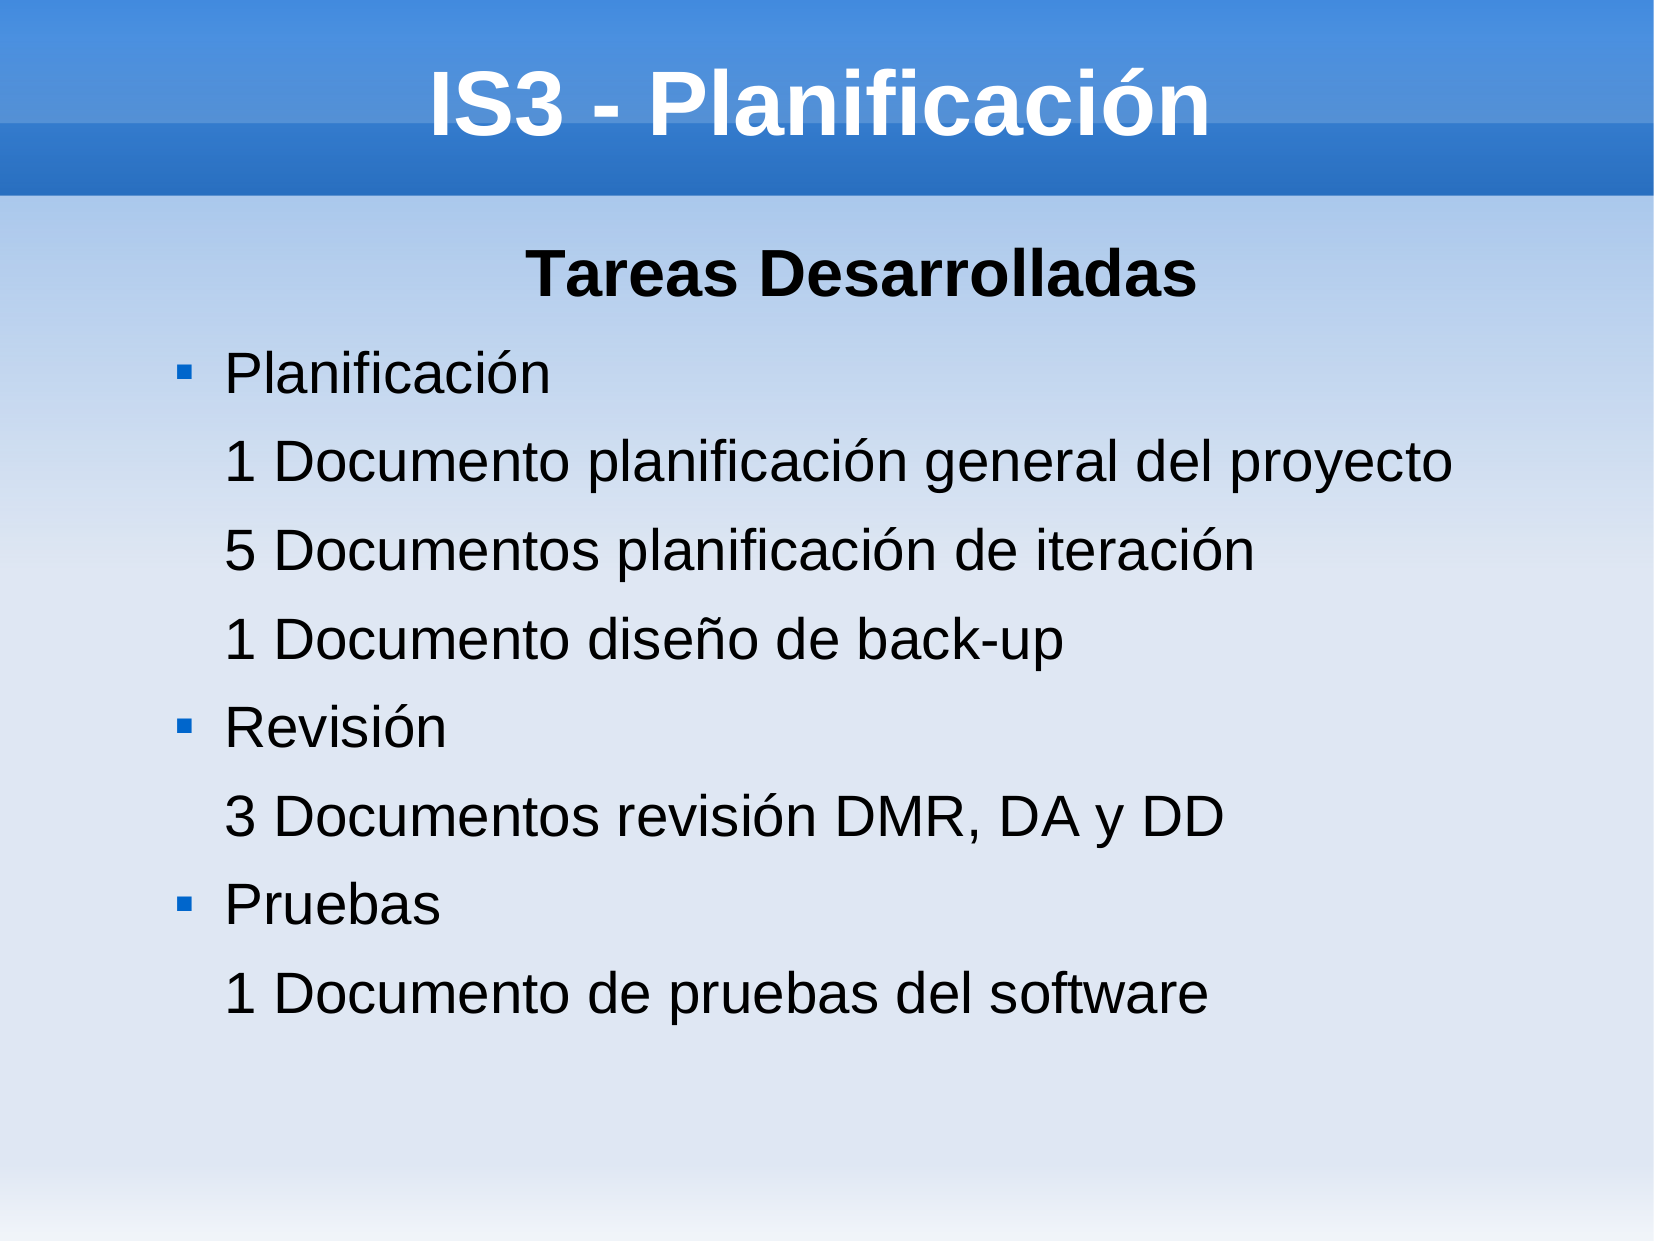

# IS3 - Planificación
Tareas Desarrolladas
Planificación
1 Documento planificación general del proyecto
5 Documentos planificación de iteración
1 Documento diseño de back-up
Revisión
3 Documentos revisión DMR, DA y DD
Pruebas
1 Documento de pruebas del software